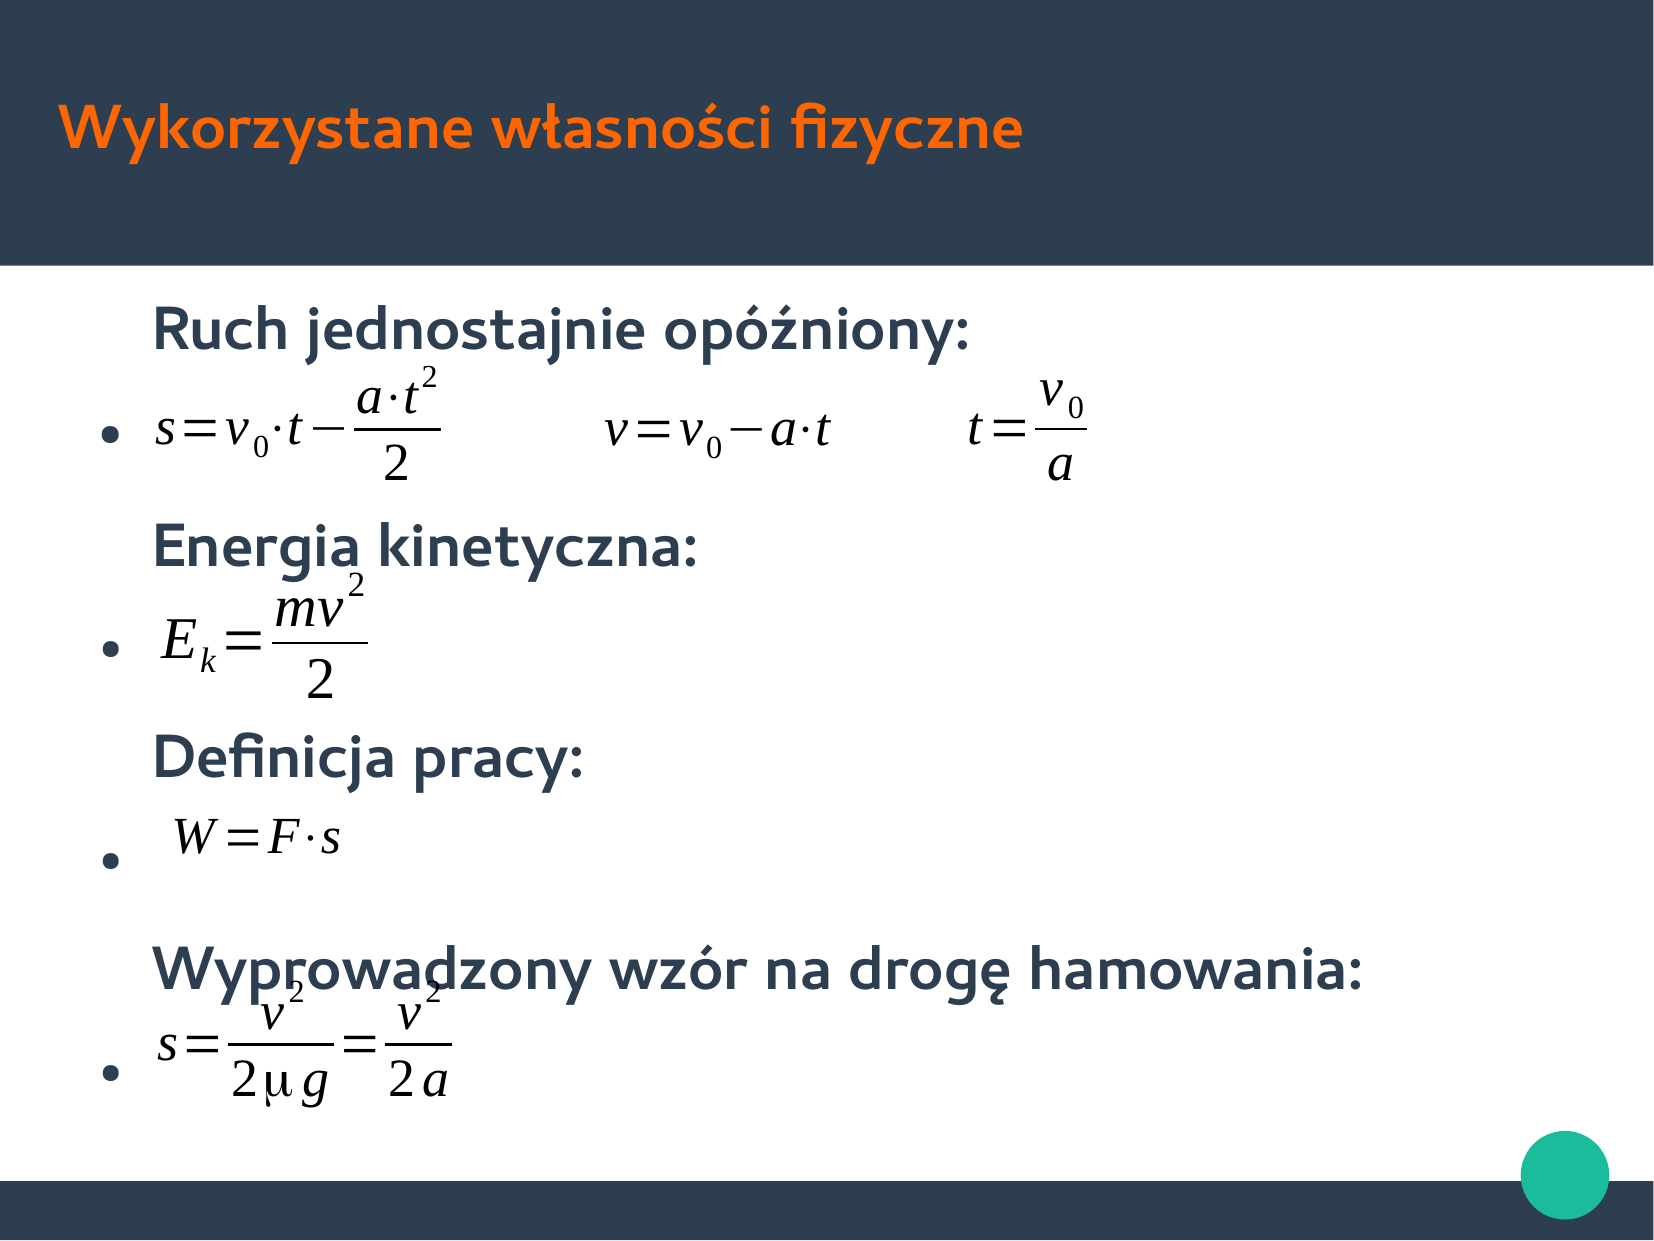

# Wykorzystane własności fizyczne
Ruch jednostajnie opóźniony:
Energia kinetyczna:
Definicja pracy:
Wyprowadzony wzór na drogę hamowania: